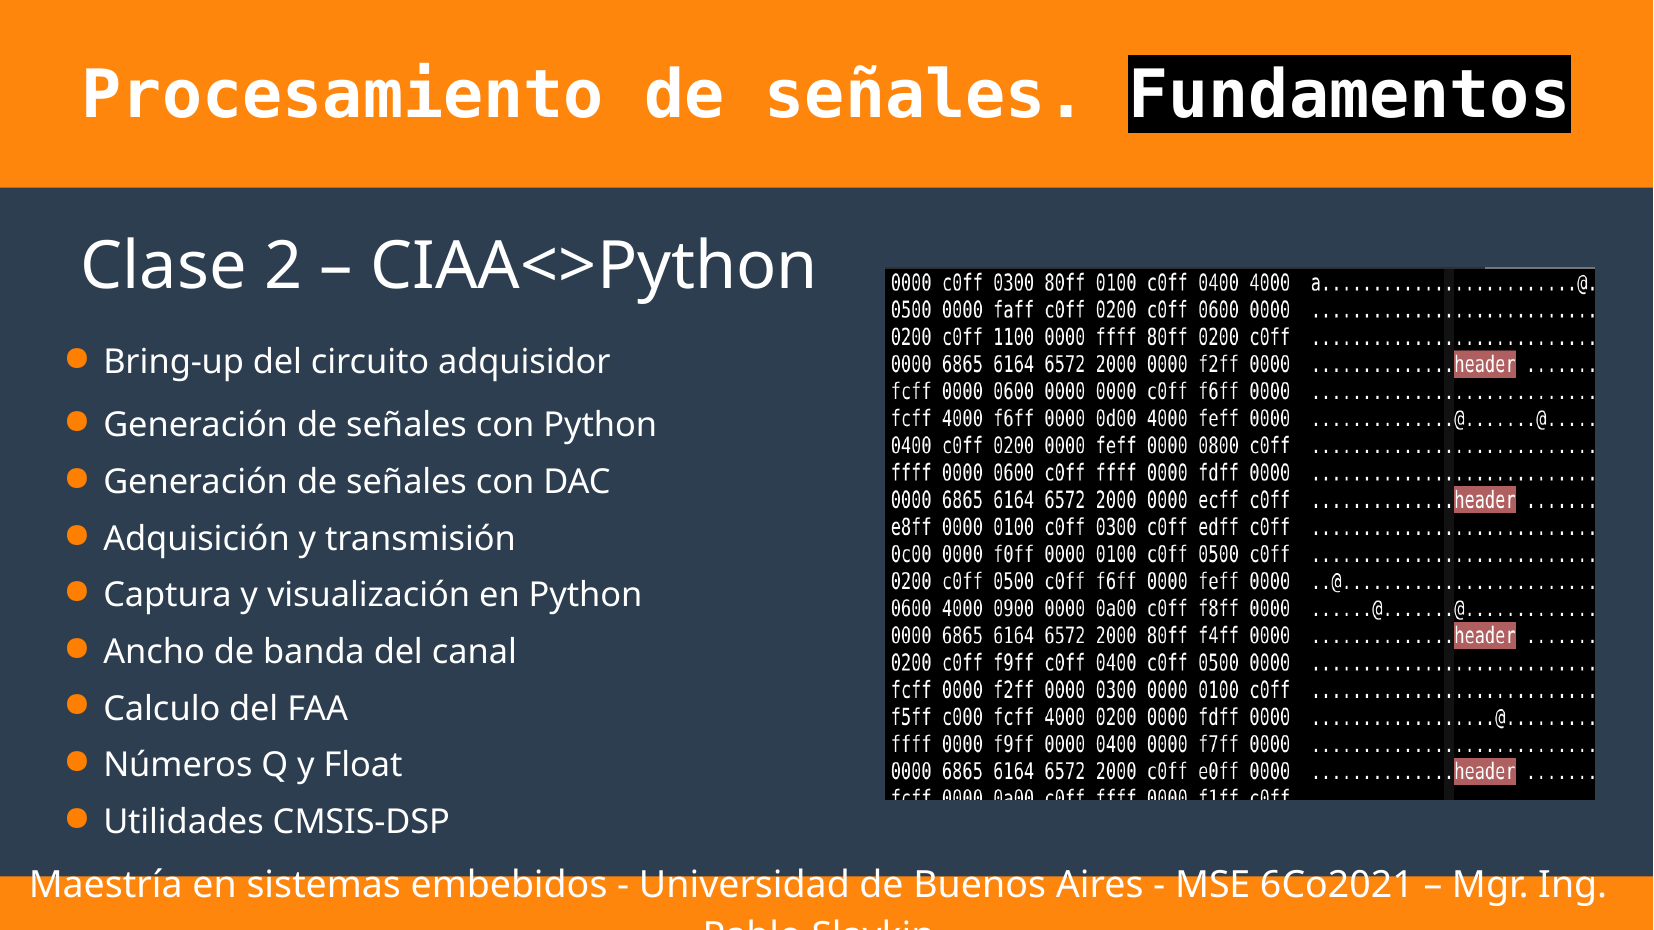

# Procesamiento de señales. Fundamentos
Clase 2 – CIAA<>Python
Bring-up del circuito adquisidor
Generación de señales con Python
Generación de señales con DAC
Adquisición y transmisión
Captura y visualización en Python
Ancho de banda del canal
Calculo del FAA
Números Q y Float
Utilidades CMSIS-DSP